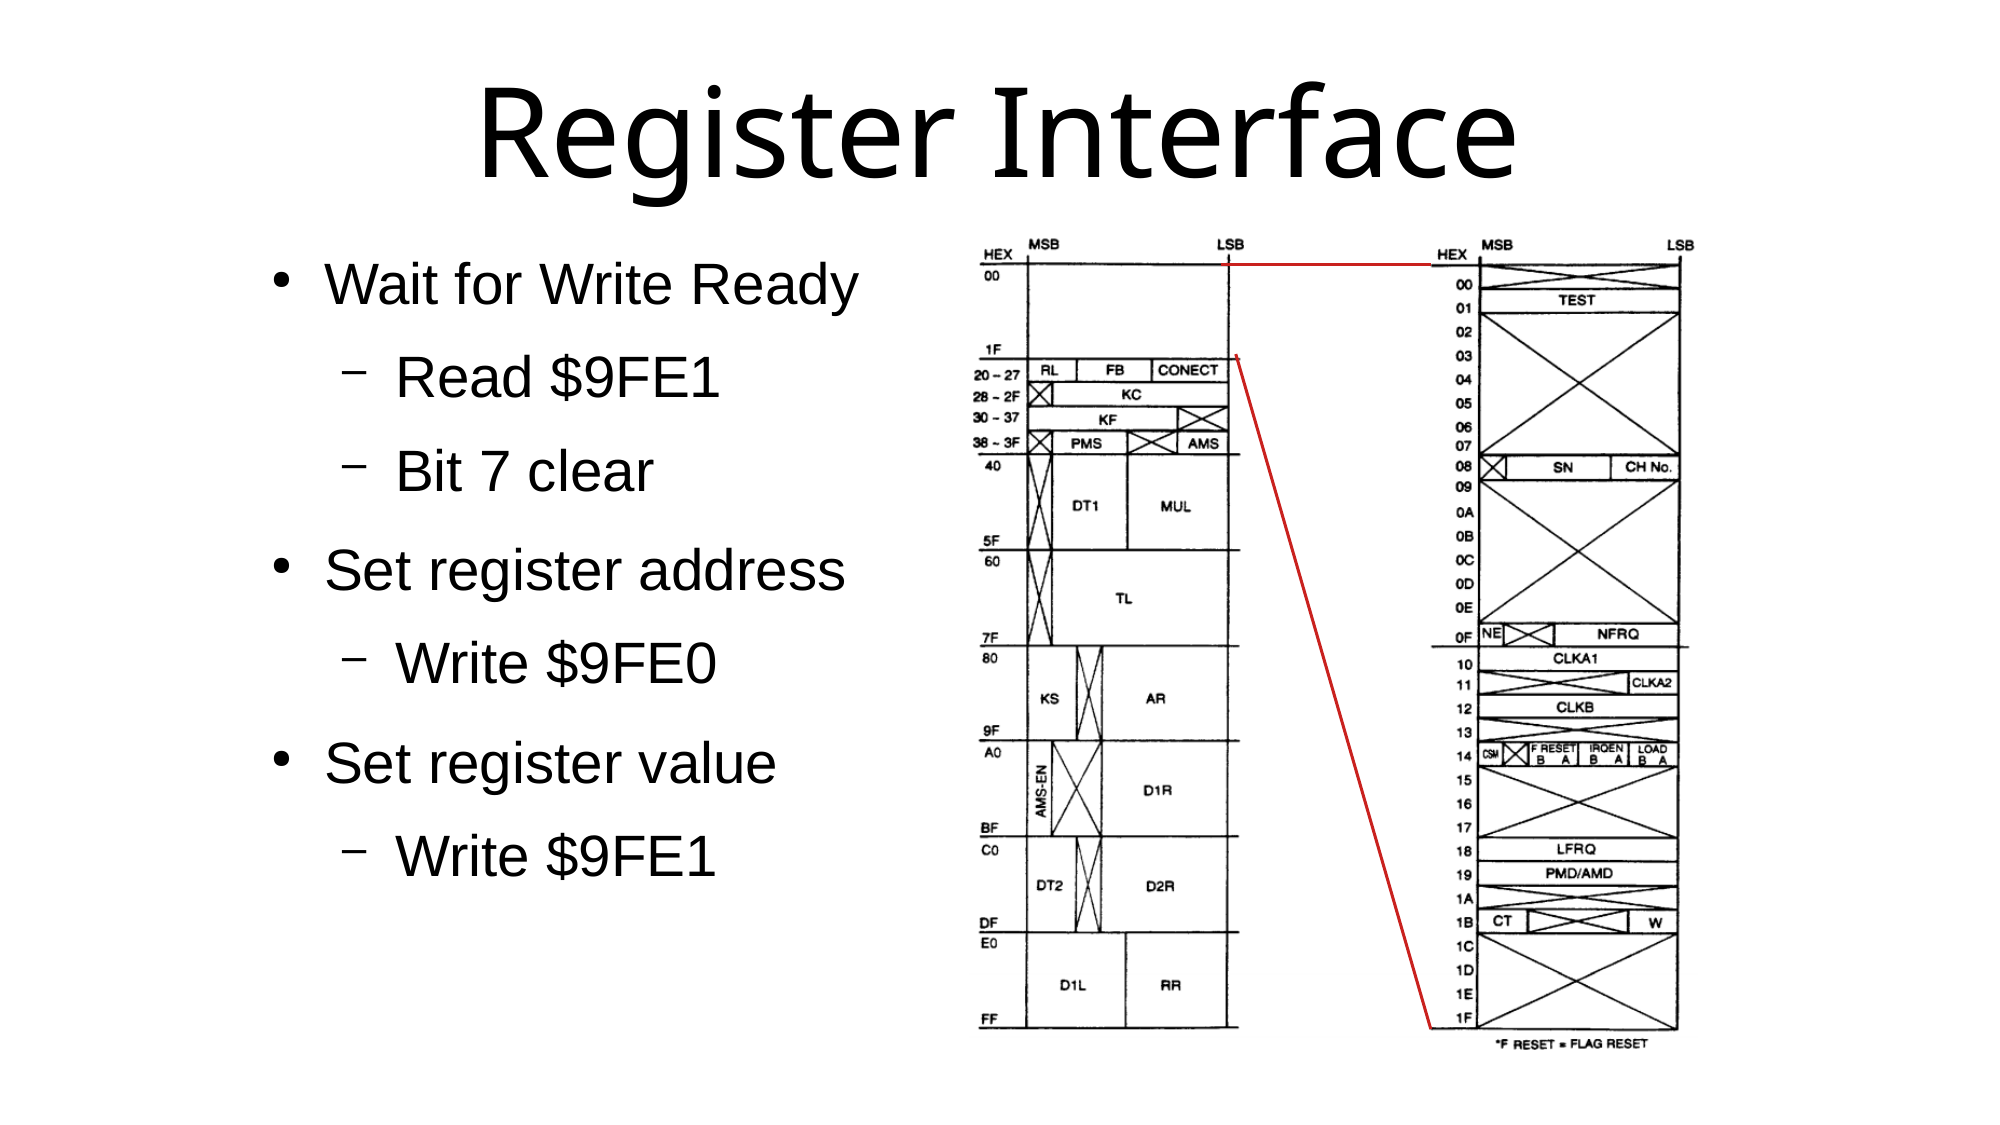

Register Interface
# Wait for Write Ready
Read $9FE1
Bit 7 clear
Set register address
Write $9FE0
Set register value
Write $9FE1